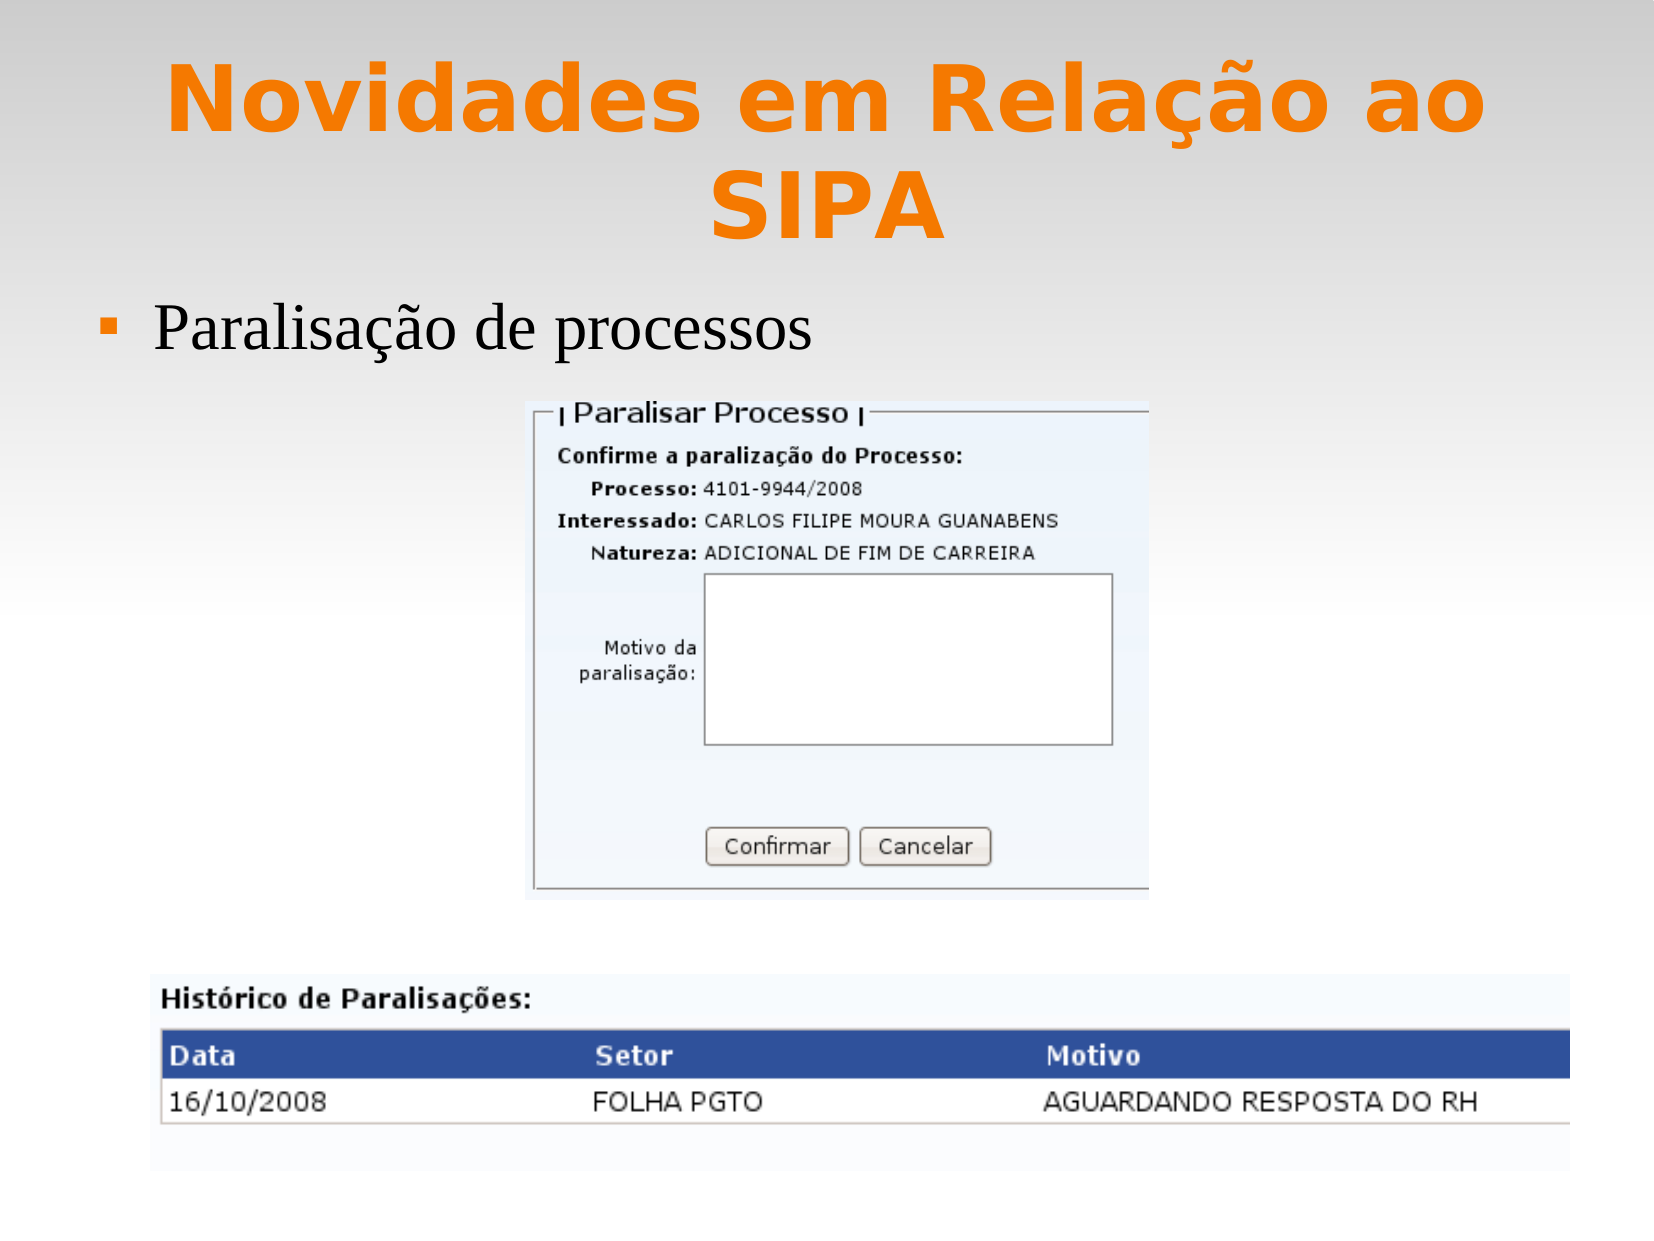

# Novidades em Relação ao SIPA
Paralisação de processos